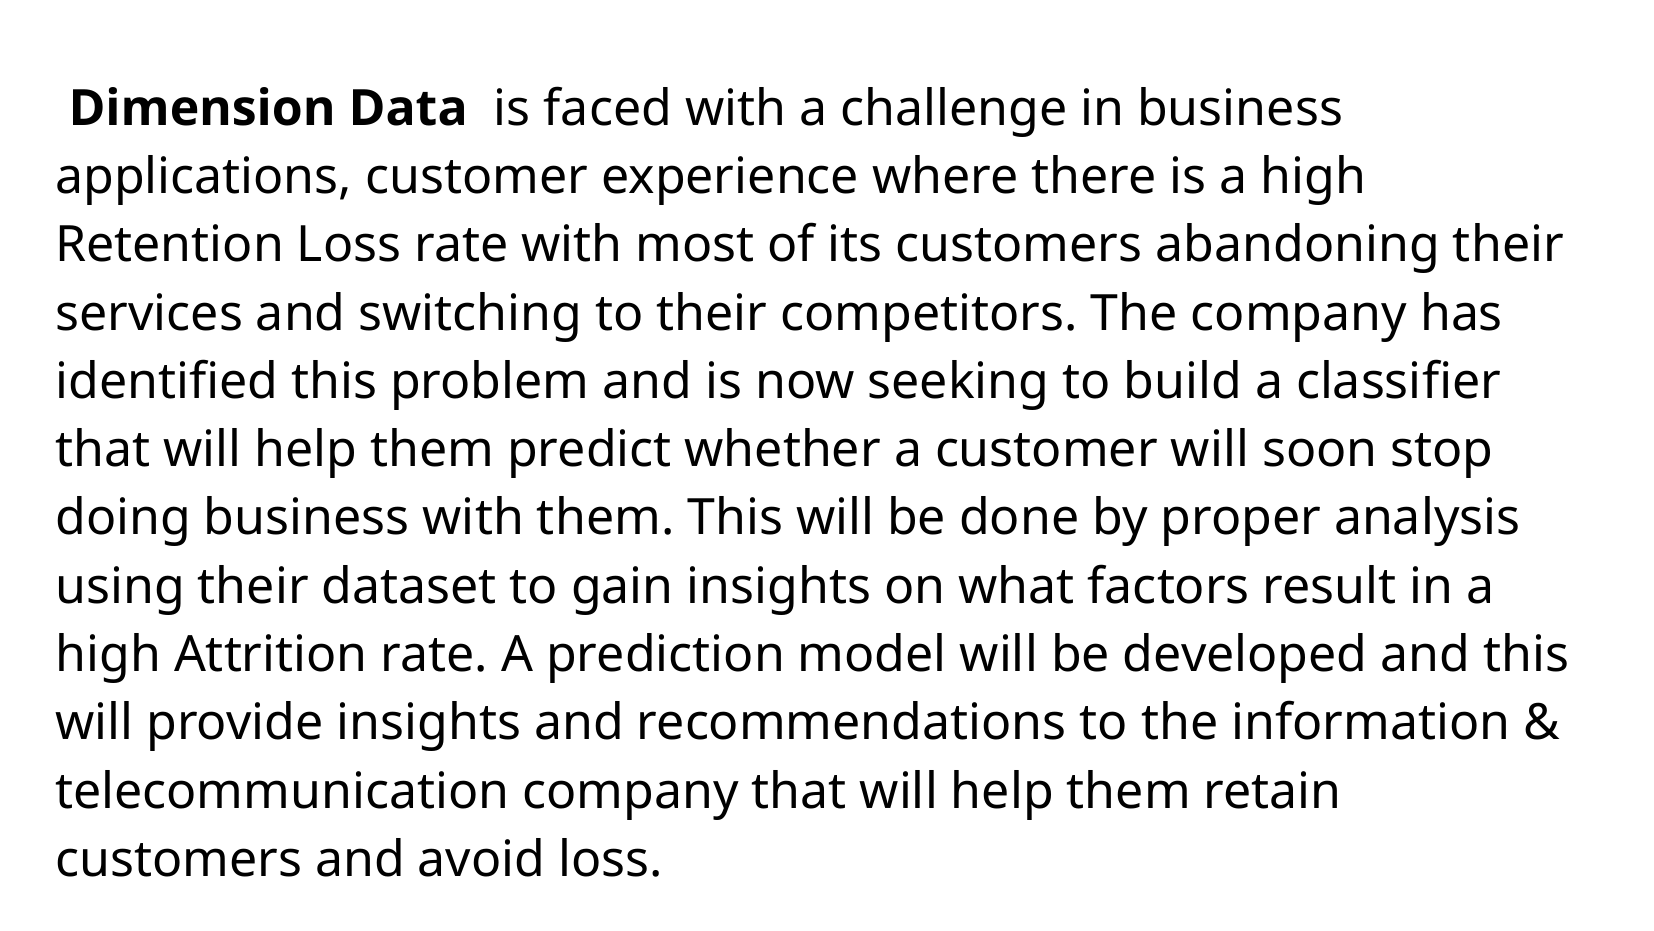

Dimension Data  is faced with a challenge in business applications, customer experience where there is a high Retention Loss rate with most of its customers abandoning their services and switching to their competitors. The company has identified this problem and is now seeking to build a classifier that will help them predict whether a customer will soon stop doing business with them. This will be done by proper analysis using their dataset to gain insights on what factors result in a high Attrition rate. A prediction model will be developed and this will provide insights and recommendations to the information & telecommunication company that will help them retain customers and avoid loss.